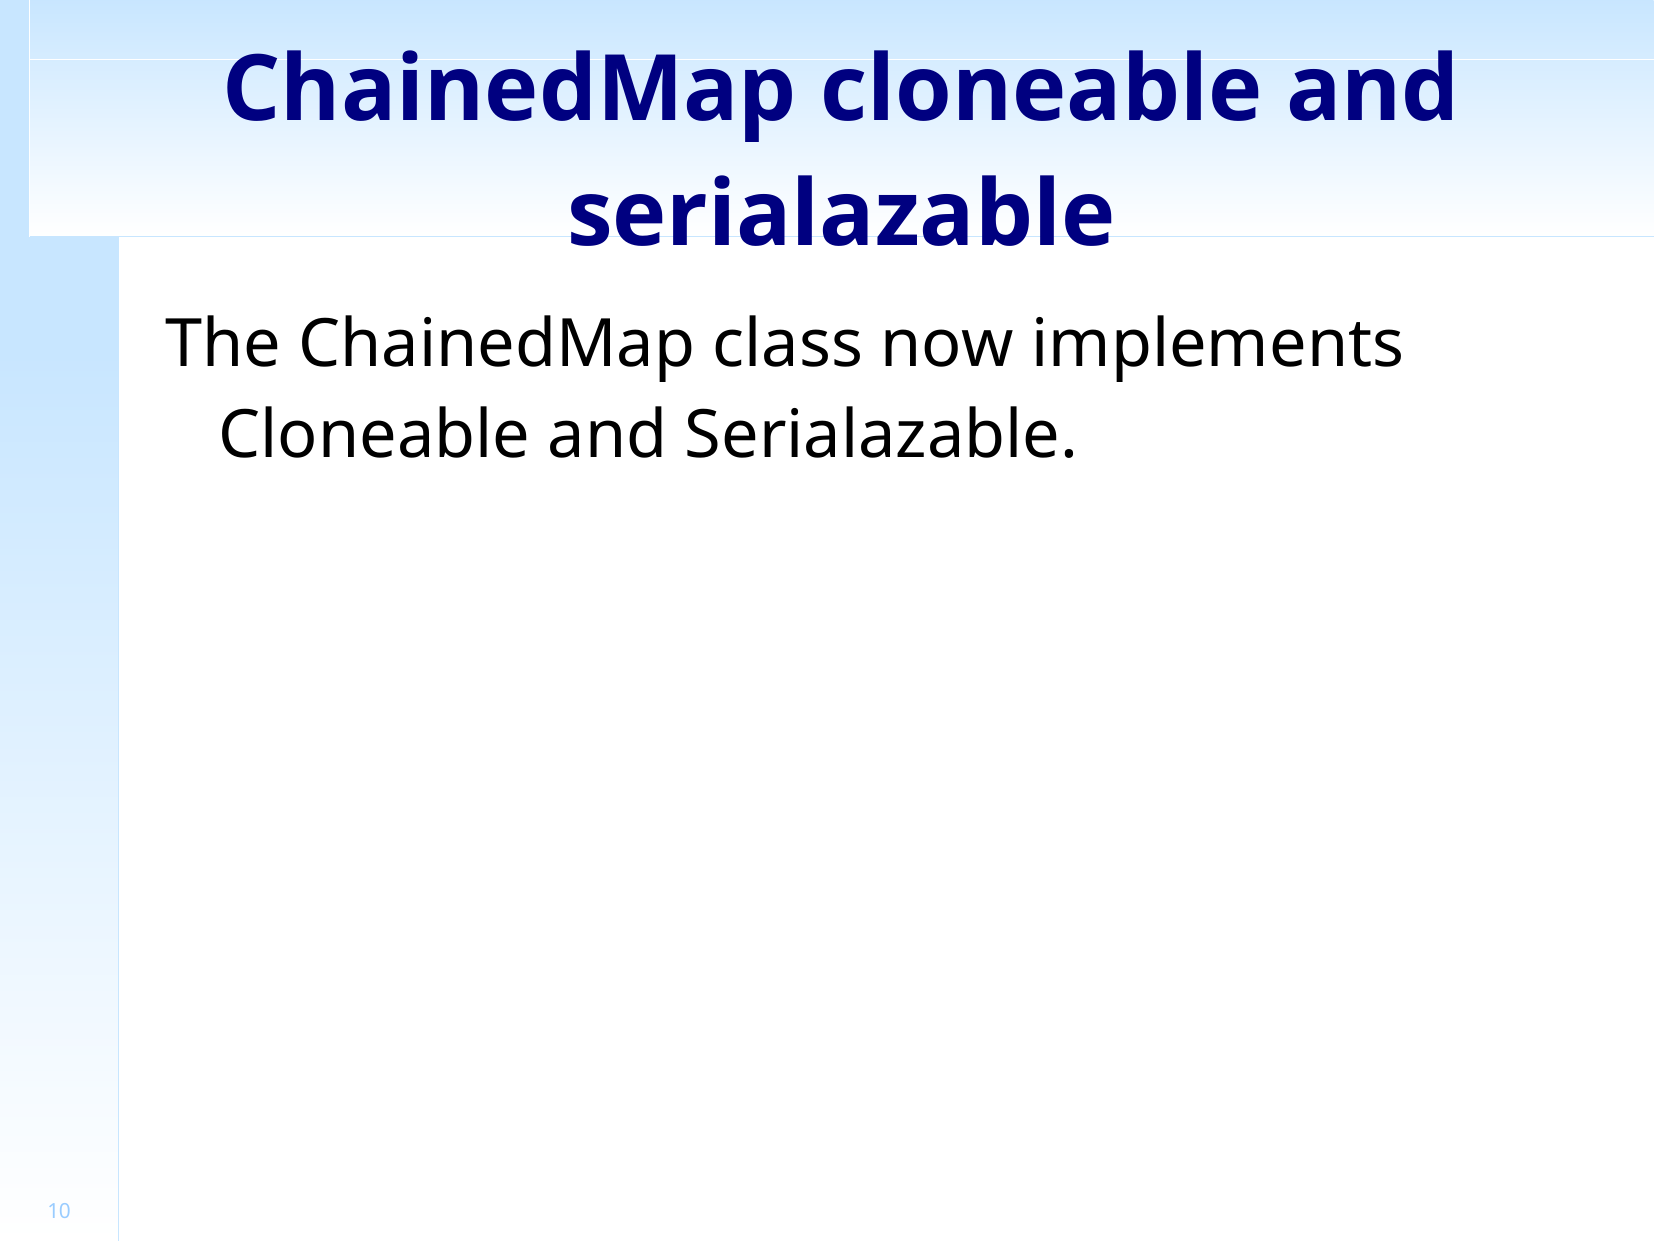

# ChainedMap cloneable and serialazable
The ChainedMap class now implements Cloneable and Serialazable.